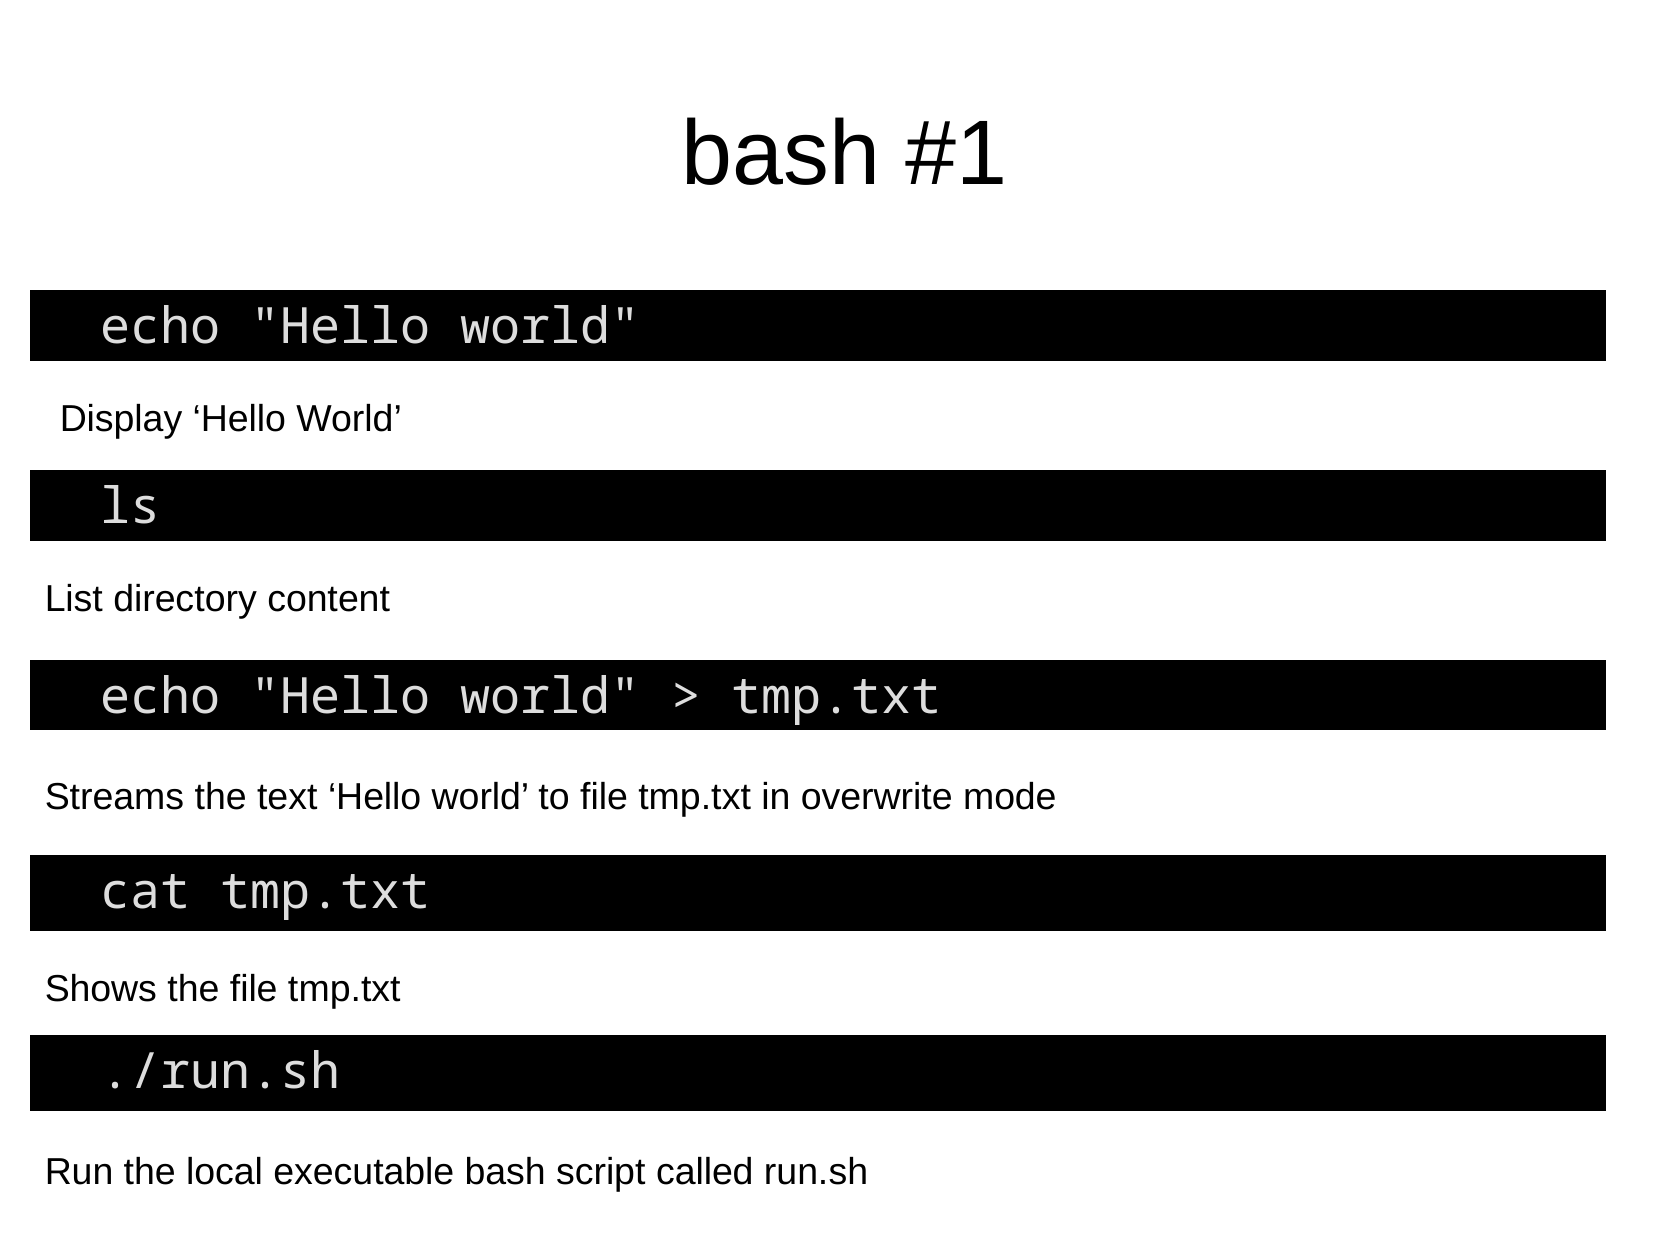

# bash #1
echo "Hello world"
Display ‘Hello World’
ls
List directory content
echo "Hello world" > tmp.txt
Streams the text ‘Hello world’ to file tmp.txt in overwrite mode
cat tmp.txt
Shows the file tmp.txt
./run.sh
Run the local executable bash script called run.sh